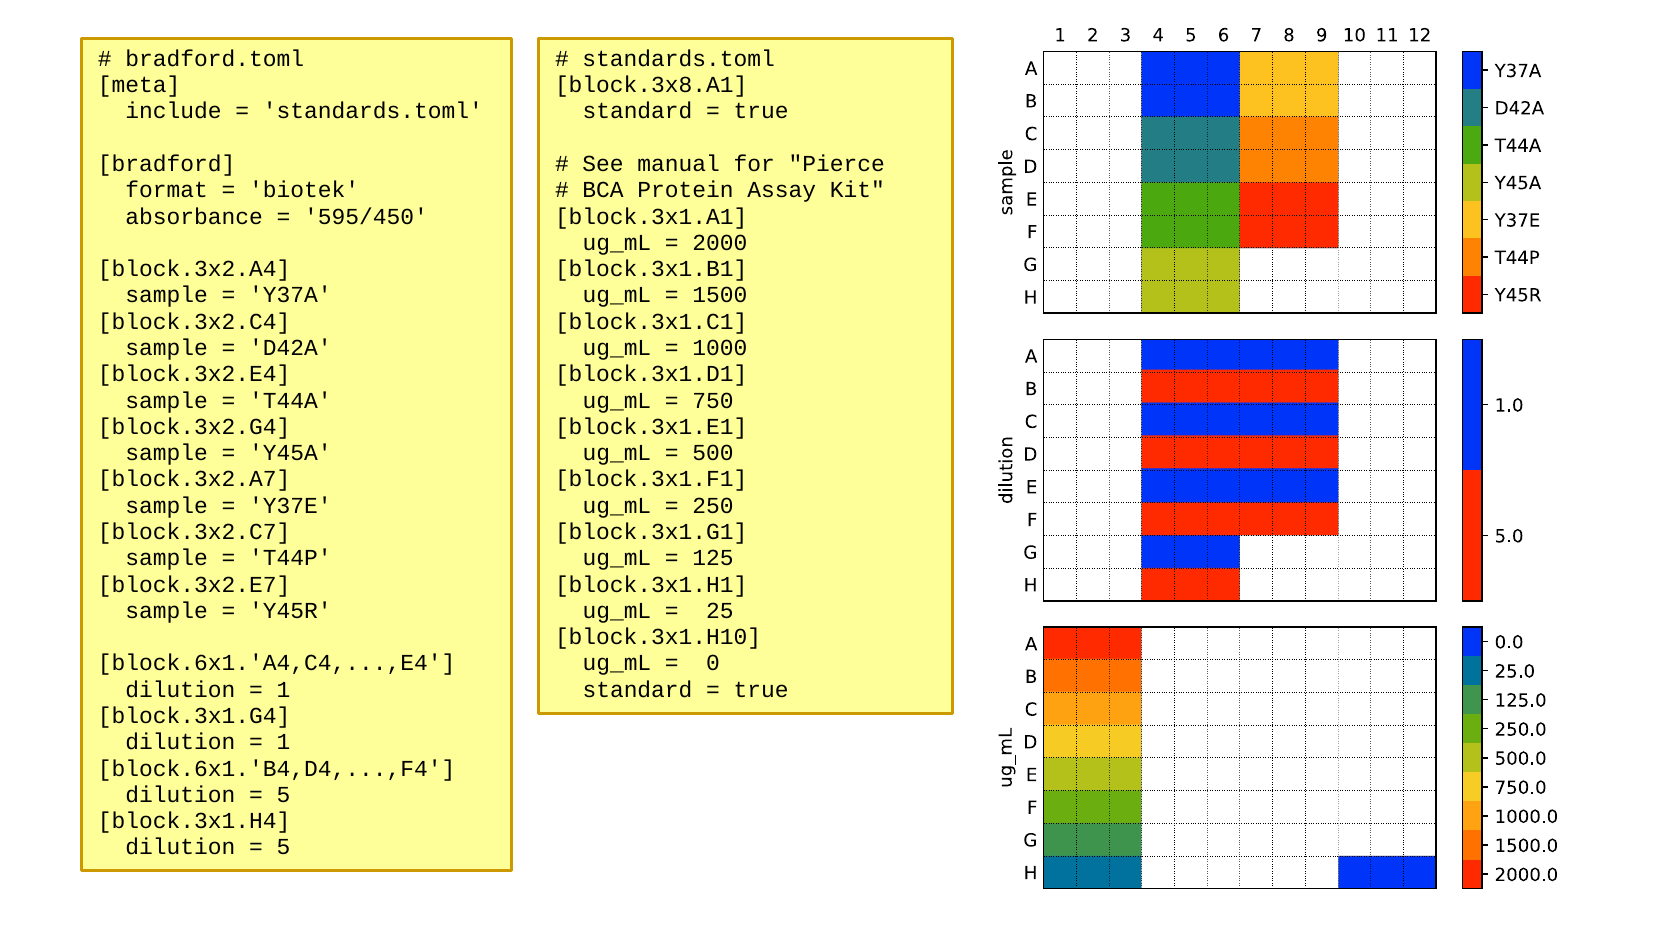

# standards.toml
[block.3x8.A1]
 standard = true
# See manual for "Pierce
# BCA Protein Assay Kit"
[block.3x1.A1]
 ug_mL = 2000
[block.3x1.B1]
 ug_mL = 1500
[block.3x1.C1]
 ug_mL = 1000
[block.3x1.D1]
 ug_mL = 750
[block.3x1.E1]
 ug_mL = 500
[block.3x1.F1]
 ug_mL = 250
[block.3x1.G1]
 ug_mL = 125
[block.3x1.H1]
 ug_mL = 25
[block.3x1.H10]
 ug_mL = 0
 standard = true
# bradford.toml
[meta]
 include = 'standards.toml'
[bradford]
 format = 'biotek'
 absorbance = '595/450'
[block.3x2.A4]
 sample = 'Y37A'
[block.3x2.C4]
 sample = 'D42A'
[block.3x2.E4]
 sample = 'T44A'
[block.3x2.G4]
 sample = 'Y45A'
[block.3x2.A7]
 sample = 'Y37E'
[block.3x2.C7]
 sample = 'T44P'
[block.3x2.E7]
 sample = 'Y45R'
[block.6x1.'A4,C4,...,E4']
 dilution = 1
[block.3x1.G4]
 dilution = 1
[block.6x1.'B4,D4,...,F4']
 dilution = 5
[block.3x1.H4]
 dilution = 5